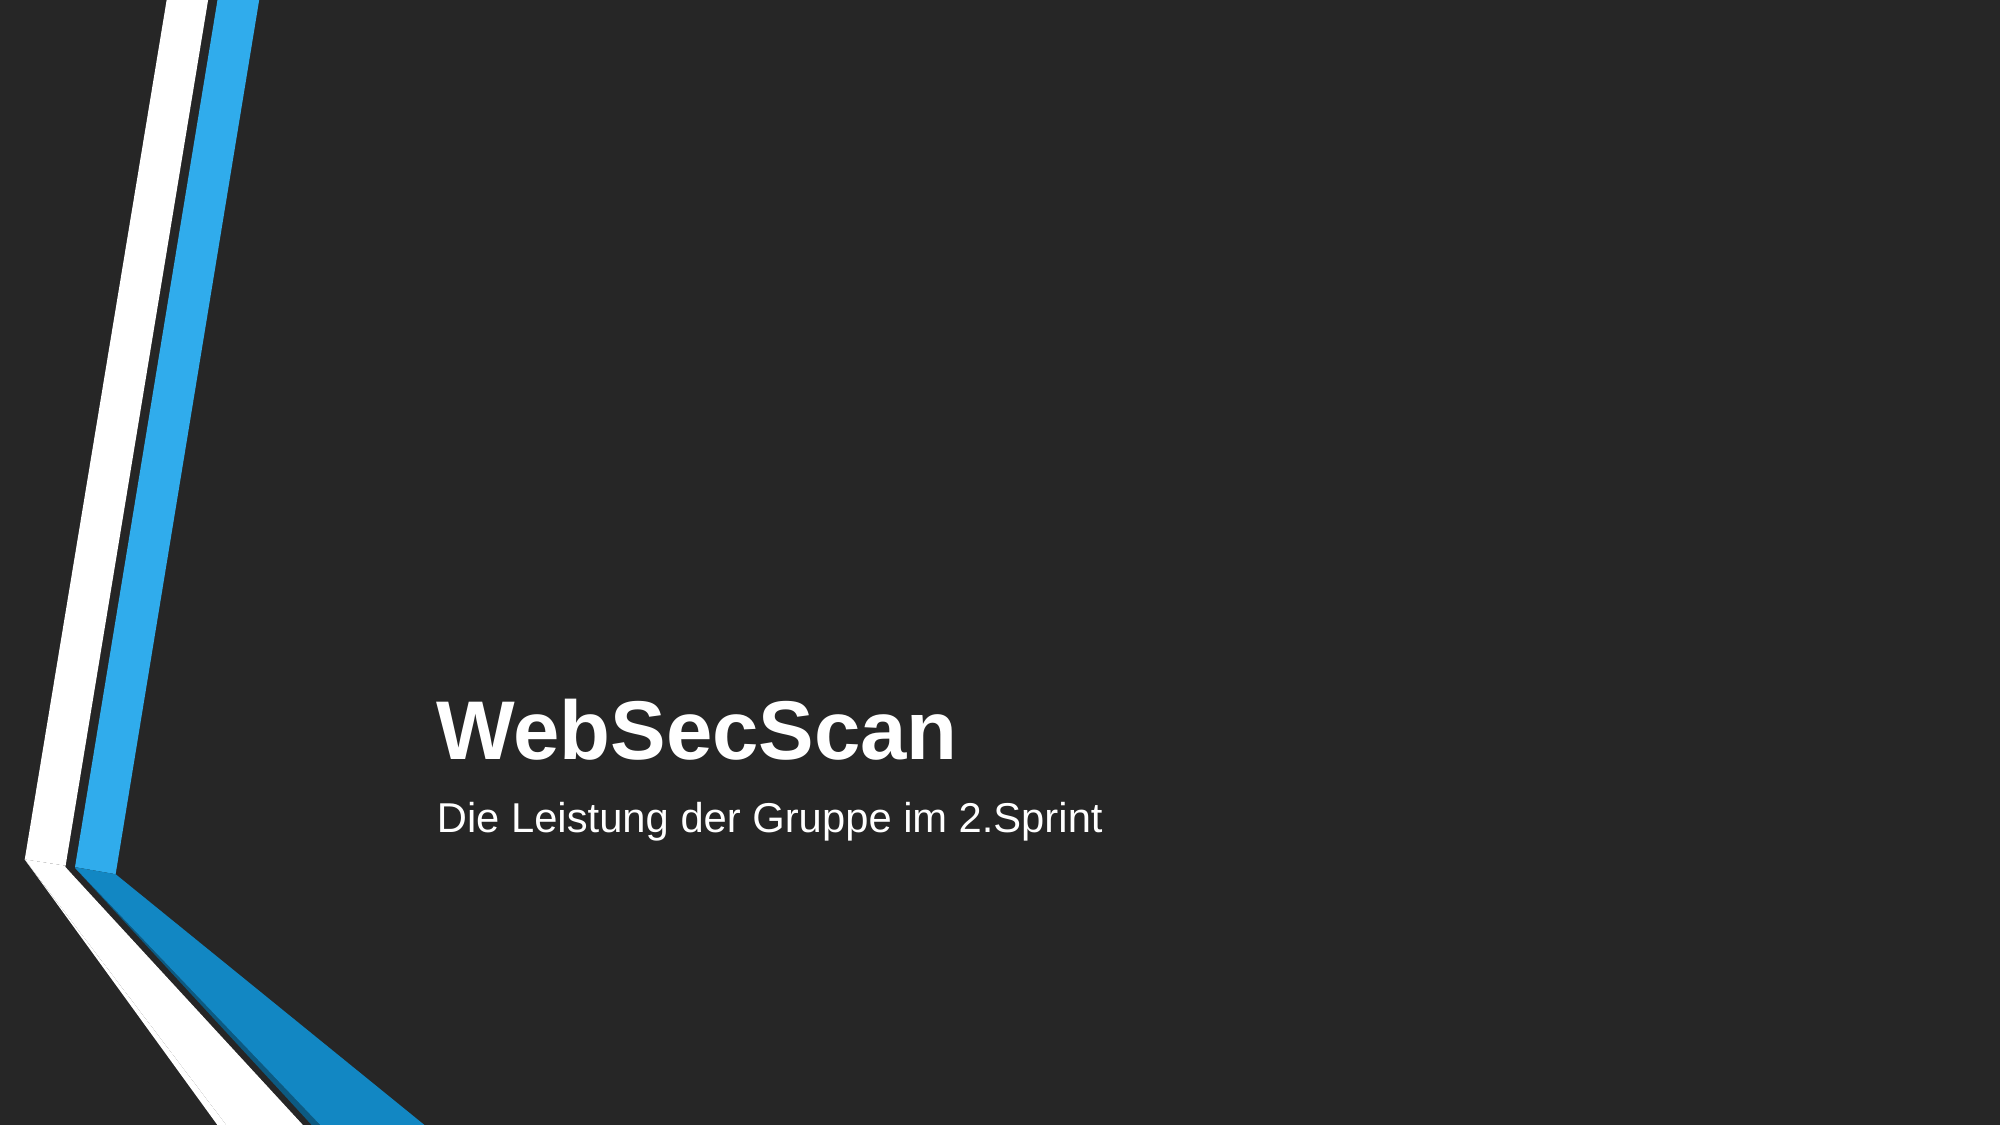

# WebSecScan
Die Leistung der Gruppe im 2.Sprint